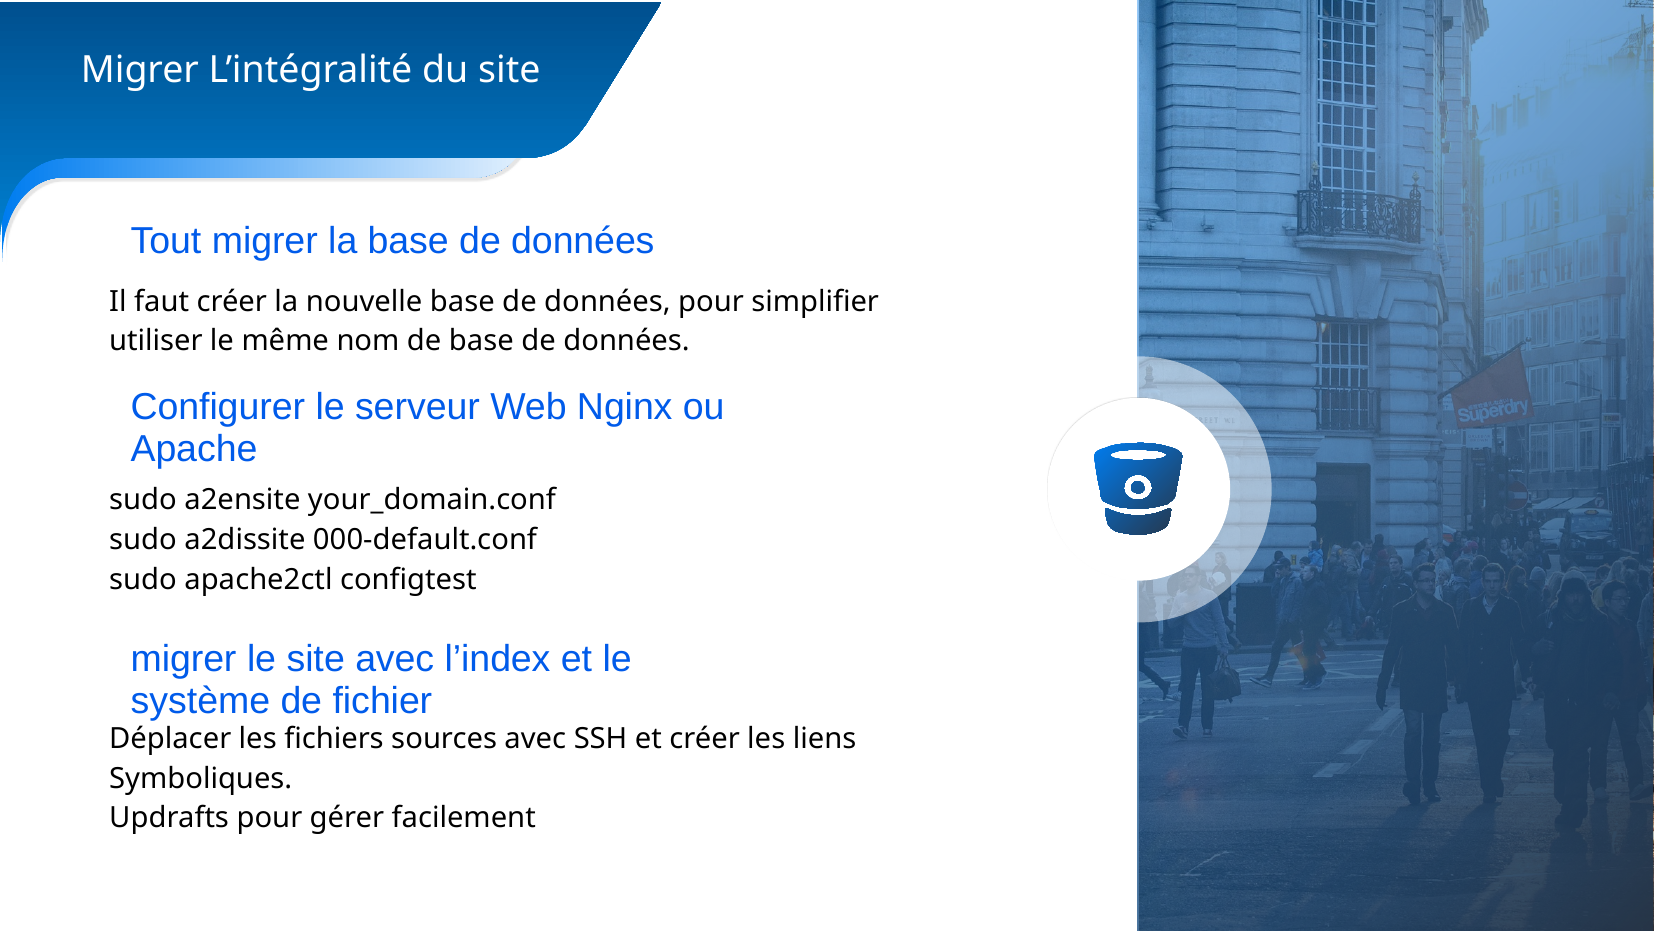

Migrer L’intégralité du site
Tout migrer la base de données
Il faut créer la nouvelle base de données, pour simplifier
utiliser le même nom de base de données.
sudo a2ensite your_domain.conf
sudo a2dissite 000-default.conf
sudo apache2ctl configtest
Déplacer les fichiers sources avec SSH et créer les liens
Symboliques.
Updrafts pour gérer facilement
Configurer le serveur Web Nginx ou Apache
migrer le site avec l’index et le système de fichier